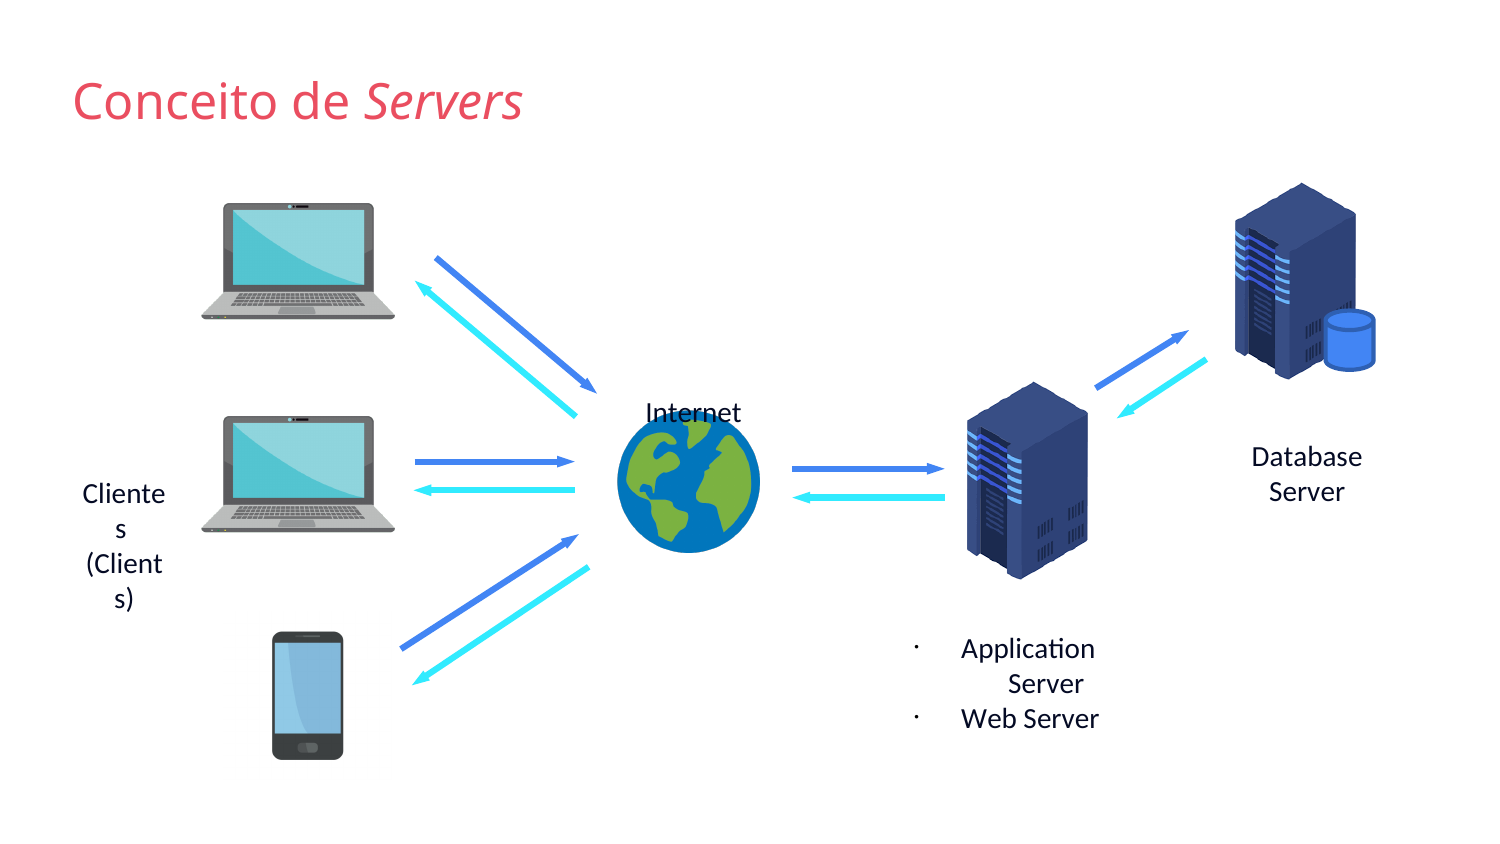

Conceito de Servers
Internet
Database Server
Clientes
(Clients)
Application Server
Web Server